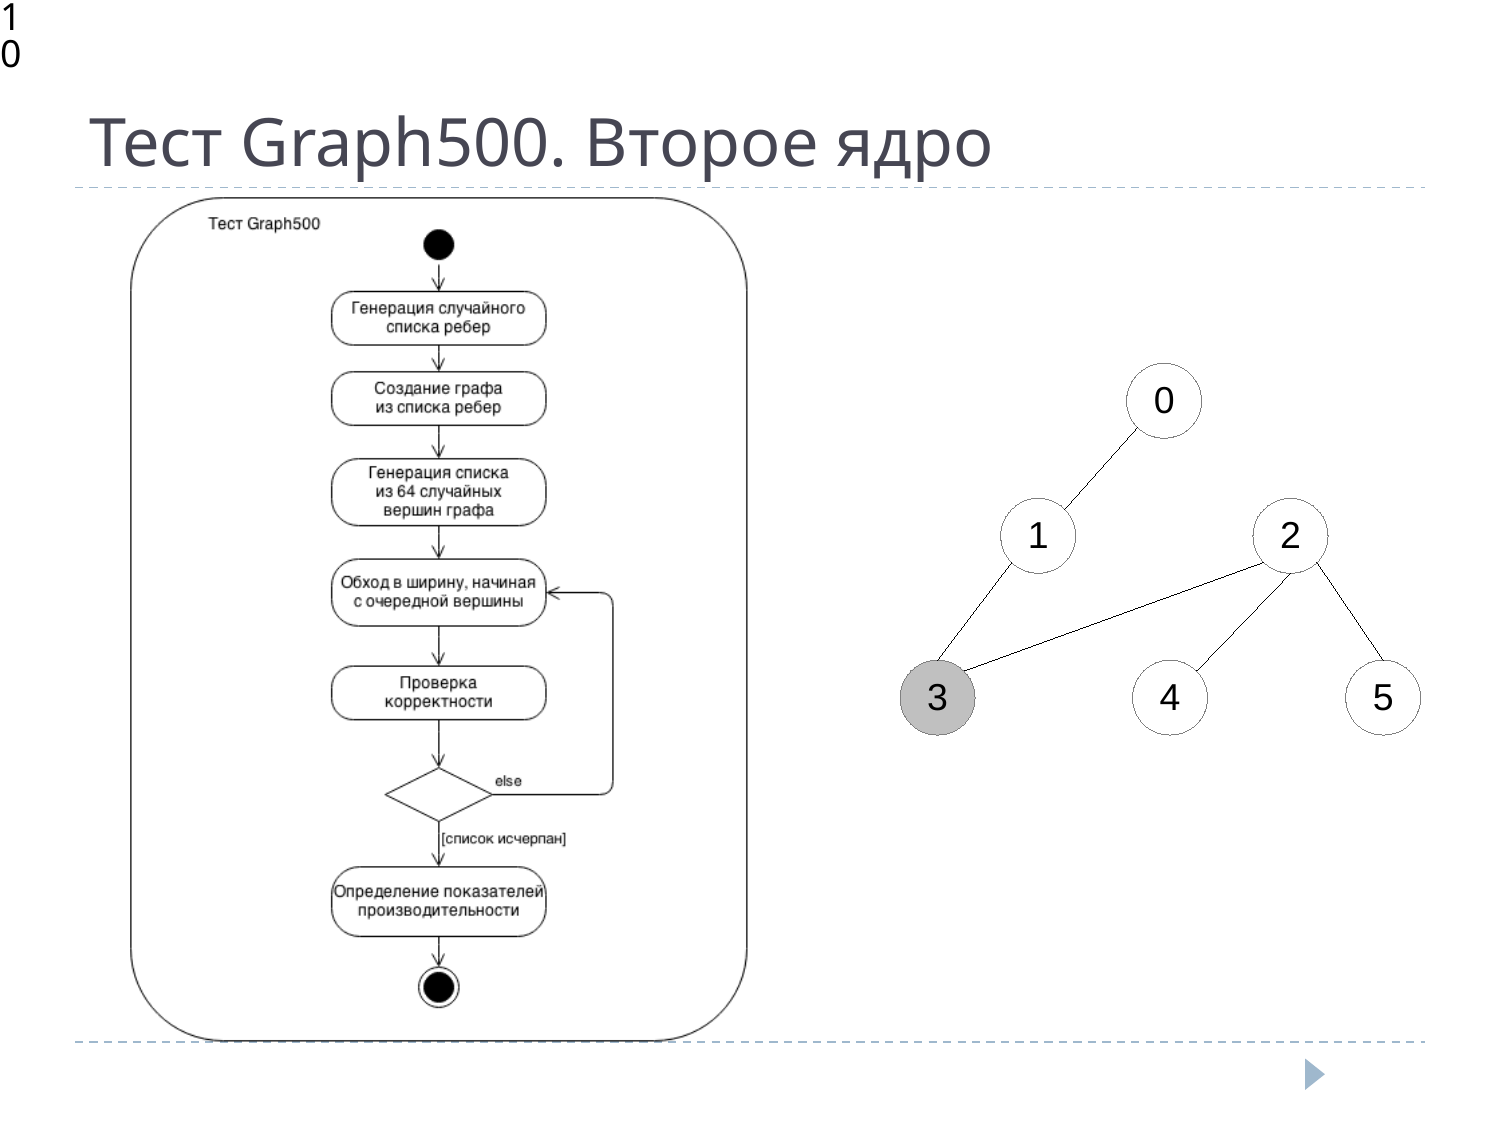

# Тест Graph500. Второе ядро
0
1
2
3
4
5